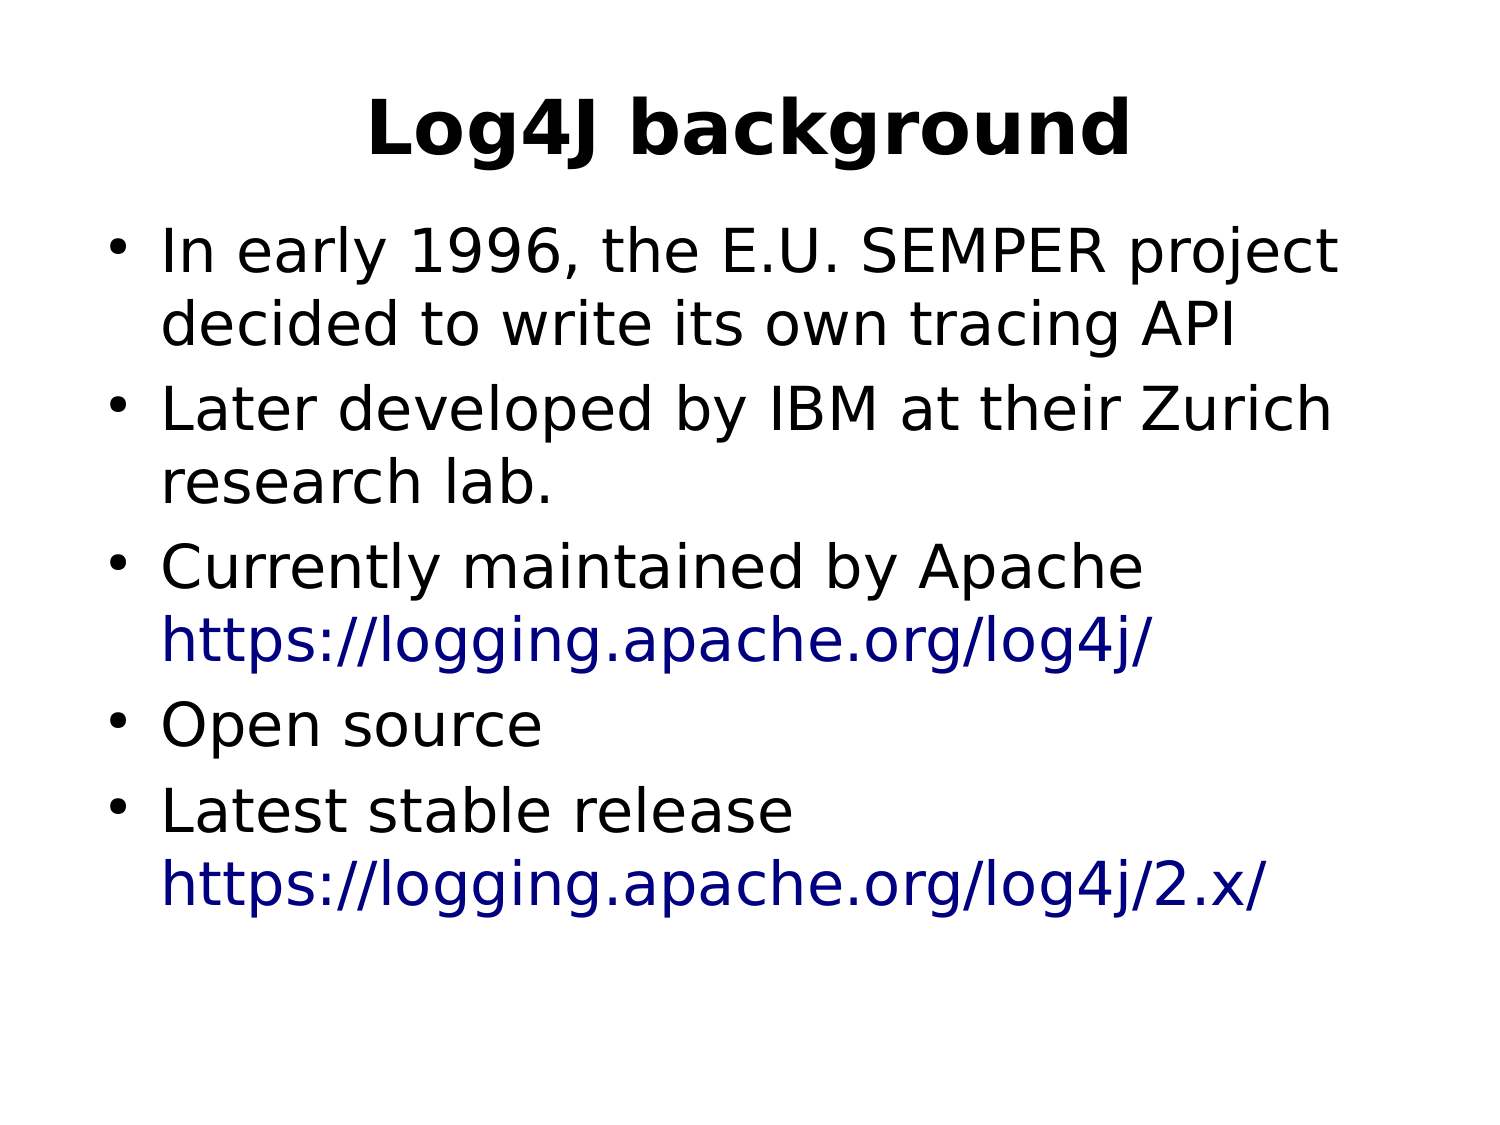

# Log4J background
In early 1996, the E.U. SEMPER project decided to write its own tracing API
Later developed by IBM at their Zurich research lab.
Currently maintained by Apache
https://logging.apache.org/log4j/
Open source
Latest stable release
https://logging.apache.org/log4j/2.x/